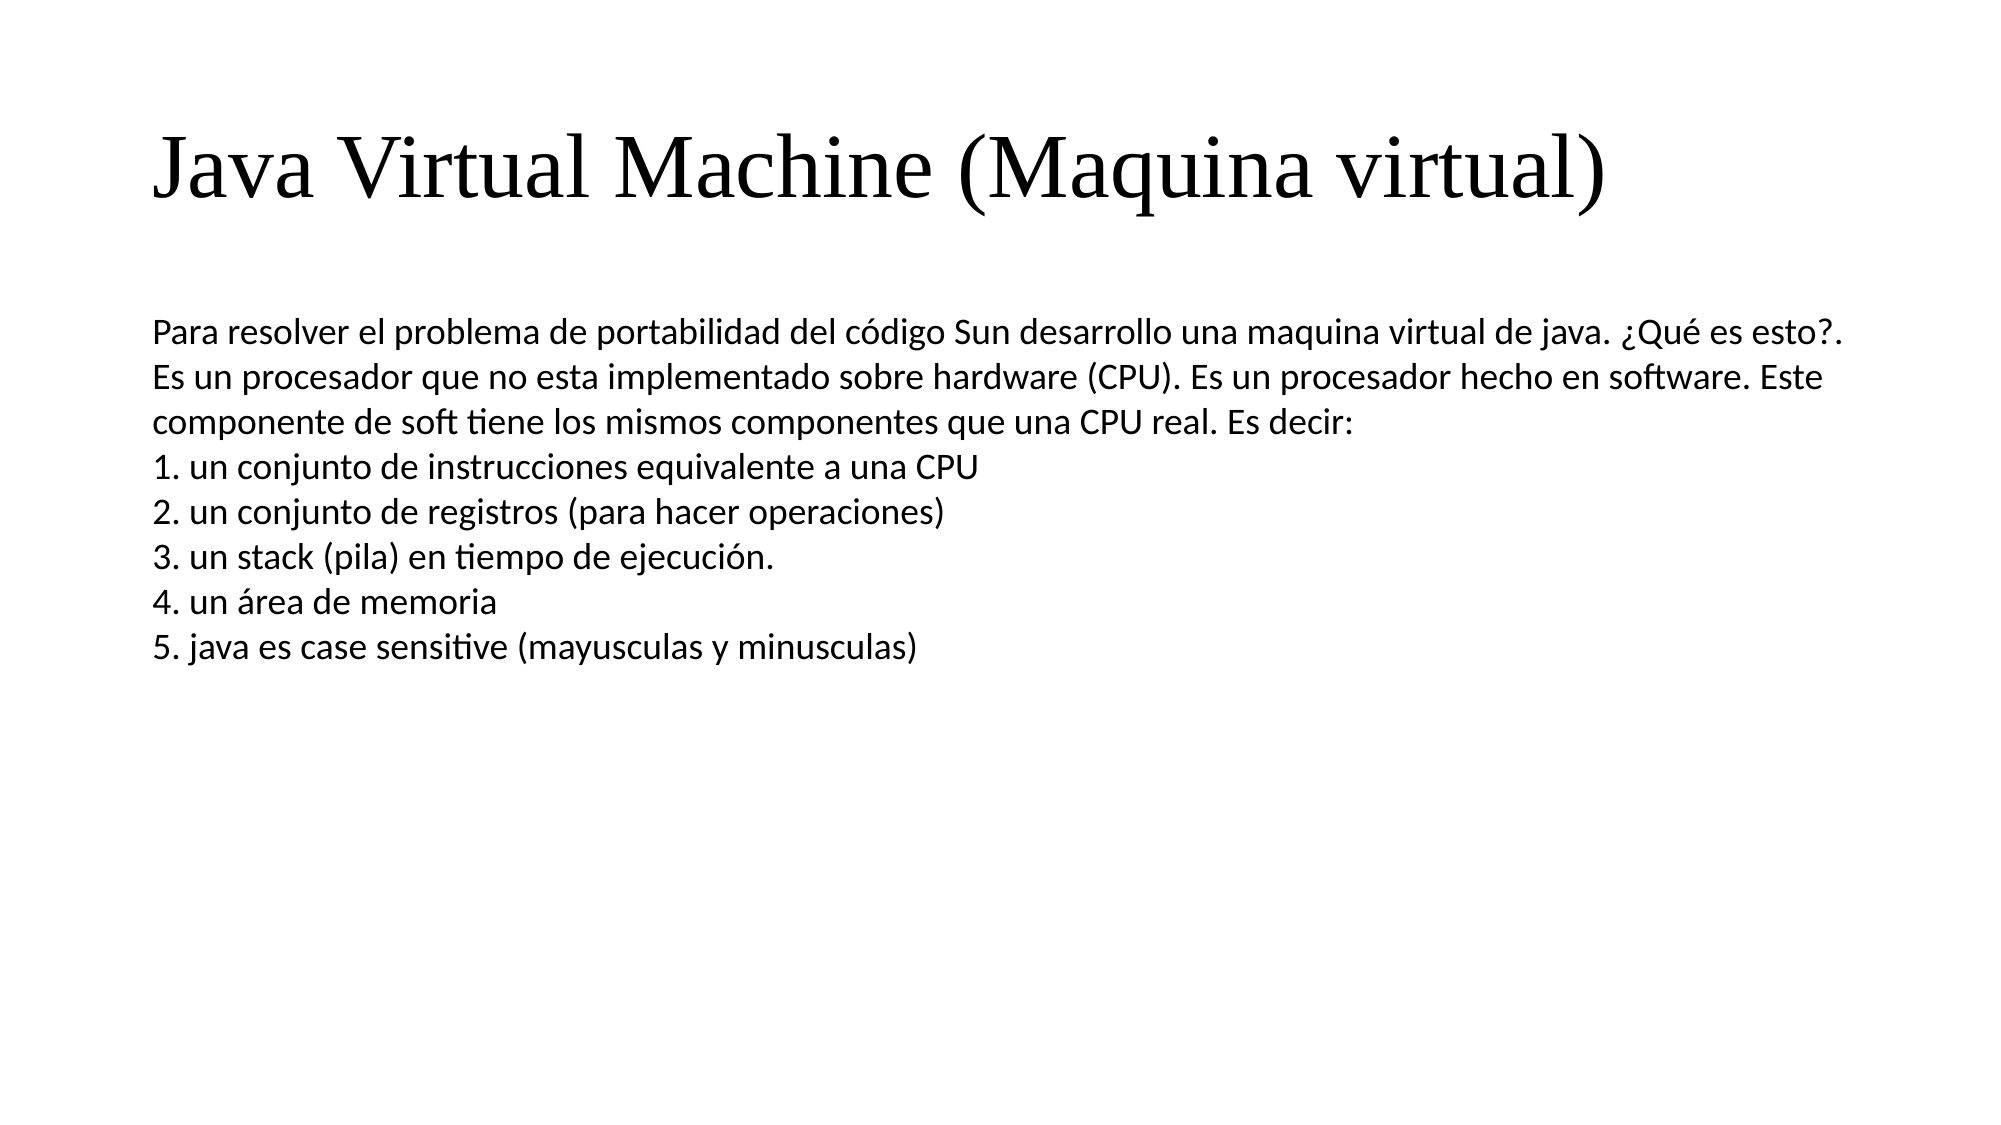

Java Virtual Machine (Maquina virtual)
Para resolver el problema de portabilidad del código Sun desarrollo una maquina virtual de java. ¿Qué es esto?. Es un procesador que no esta implementado sobre hardware (CPU). Es un procesador hecho en software. Este componente de soft tiene los mismos componentes que una CPU real. Es decir:
1. un conjunto de instrucciones equivalente a una CPU
2. un conjunto de registros (para hacer operaciones)
3. un stack (pila) en tiempo de ejecución.
4. un área de memoria
5. java es case sensitive (mayusculas y minusculas)